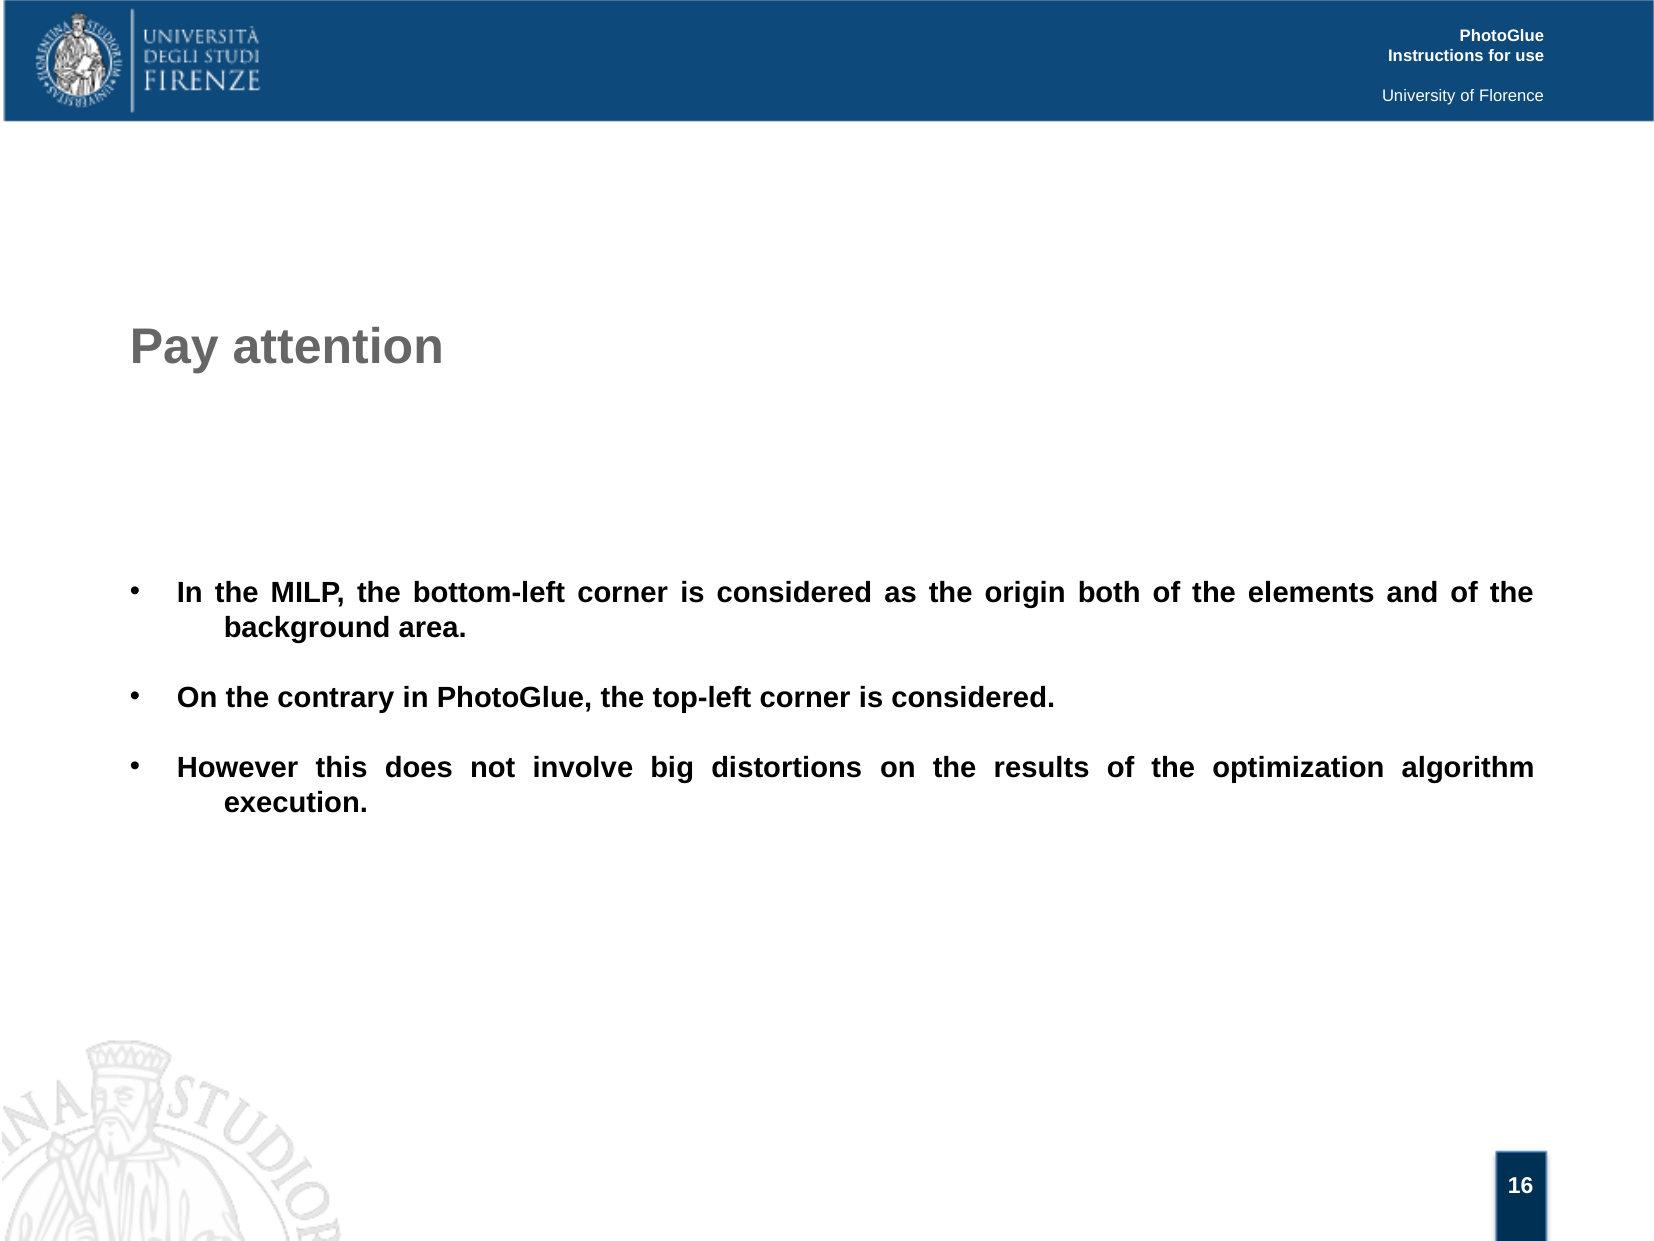

PhotoGlue
 Instructions for use
University of Florence
Pay attention
In the MILP, the bottom-left corner is considered as the origin both of the elements and of the background area.
On the contrary in PhotoGlue, the top-left corner is considered.
However this does not involve big distortions on the results of the optimization algorithm execution.
16